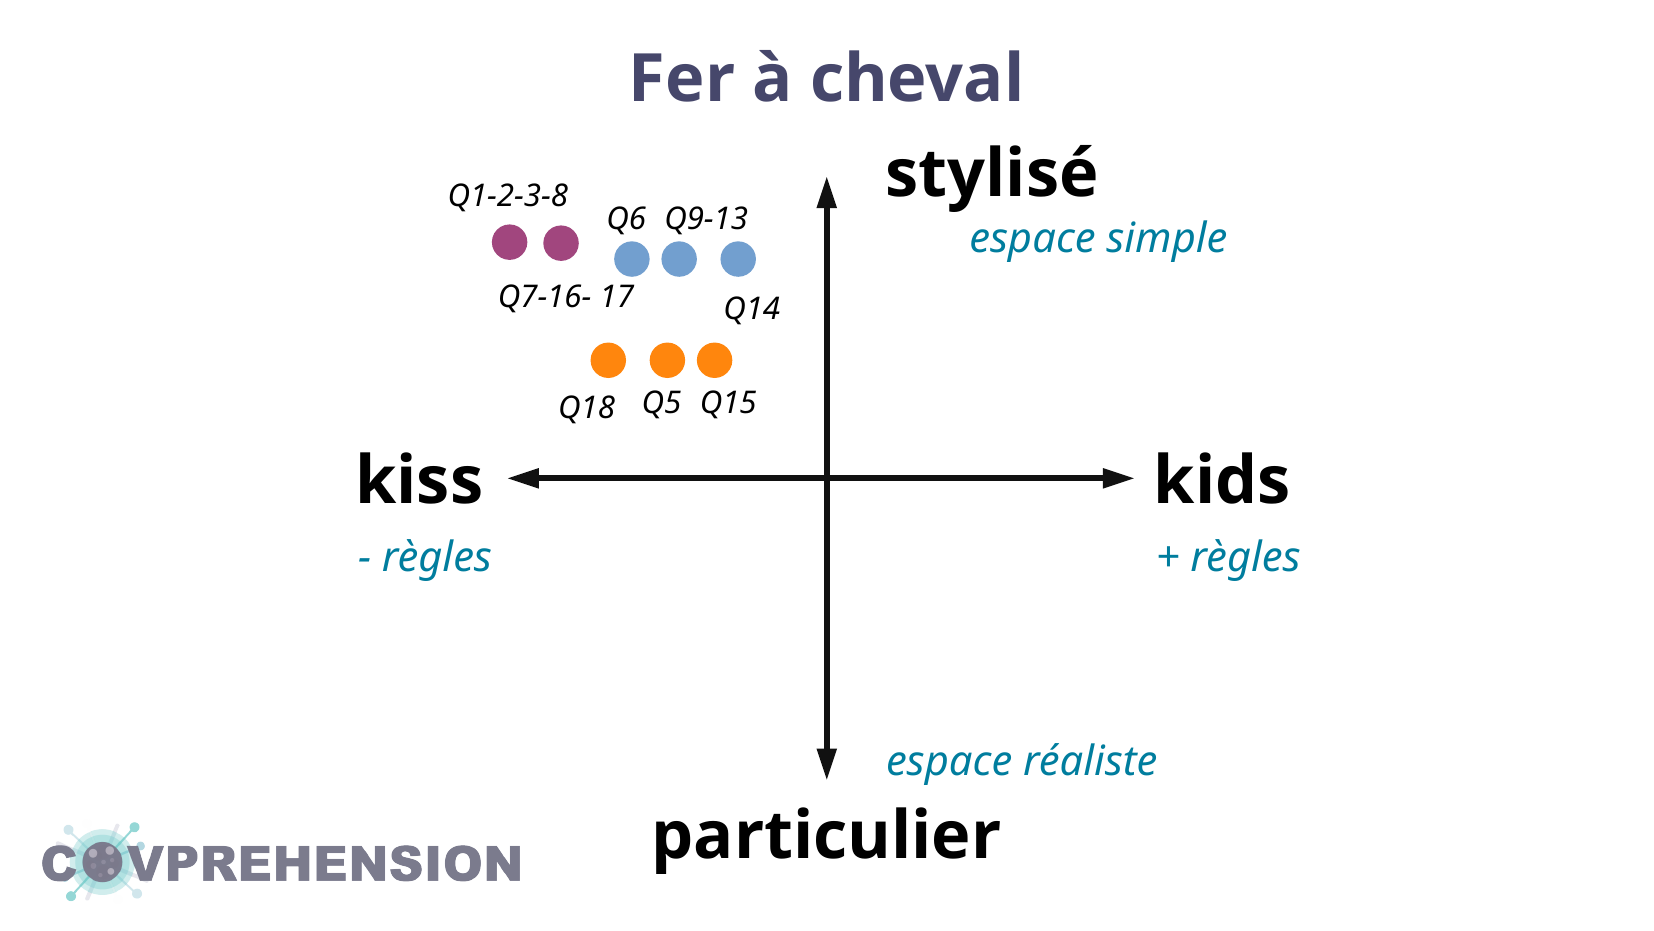

# Fer à cheval
stylisé
Q1-2-3-8
Q6
Q9-13
espace simple
Q7-16- 17
Q14
Q5
Q15
Q18
kiss
kids
- règles
+ règles
espace réaliste
particulier